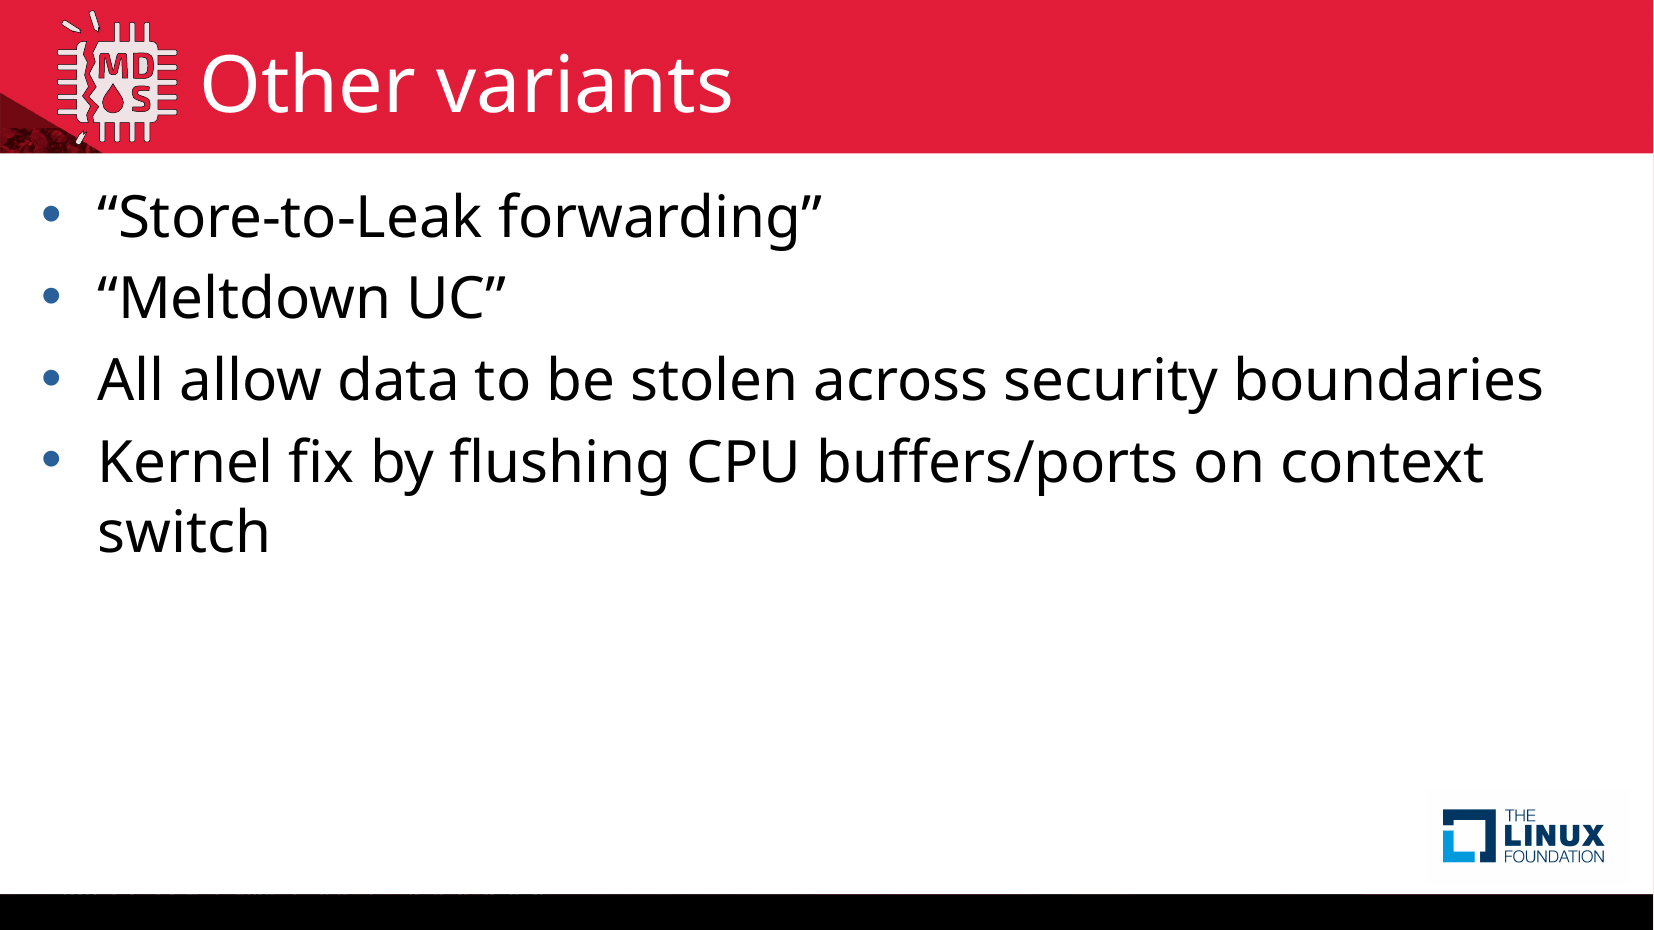

# Other variants
“Store-to-Leak forwarding”
“Meltdown UC”
All allow data to be stolen across security boundaries
Kernel fix by flushing CPU buffers/ports on context switch